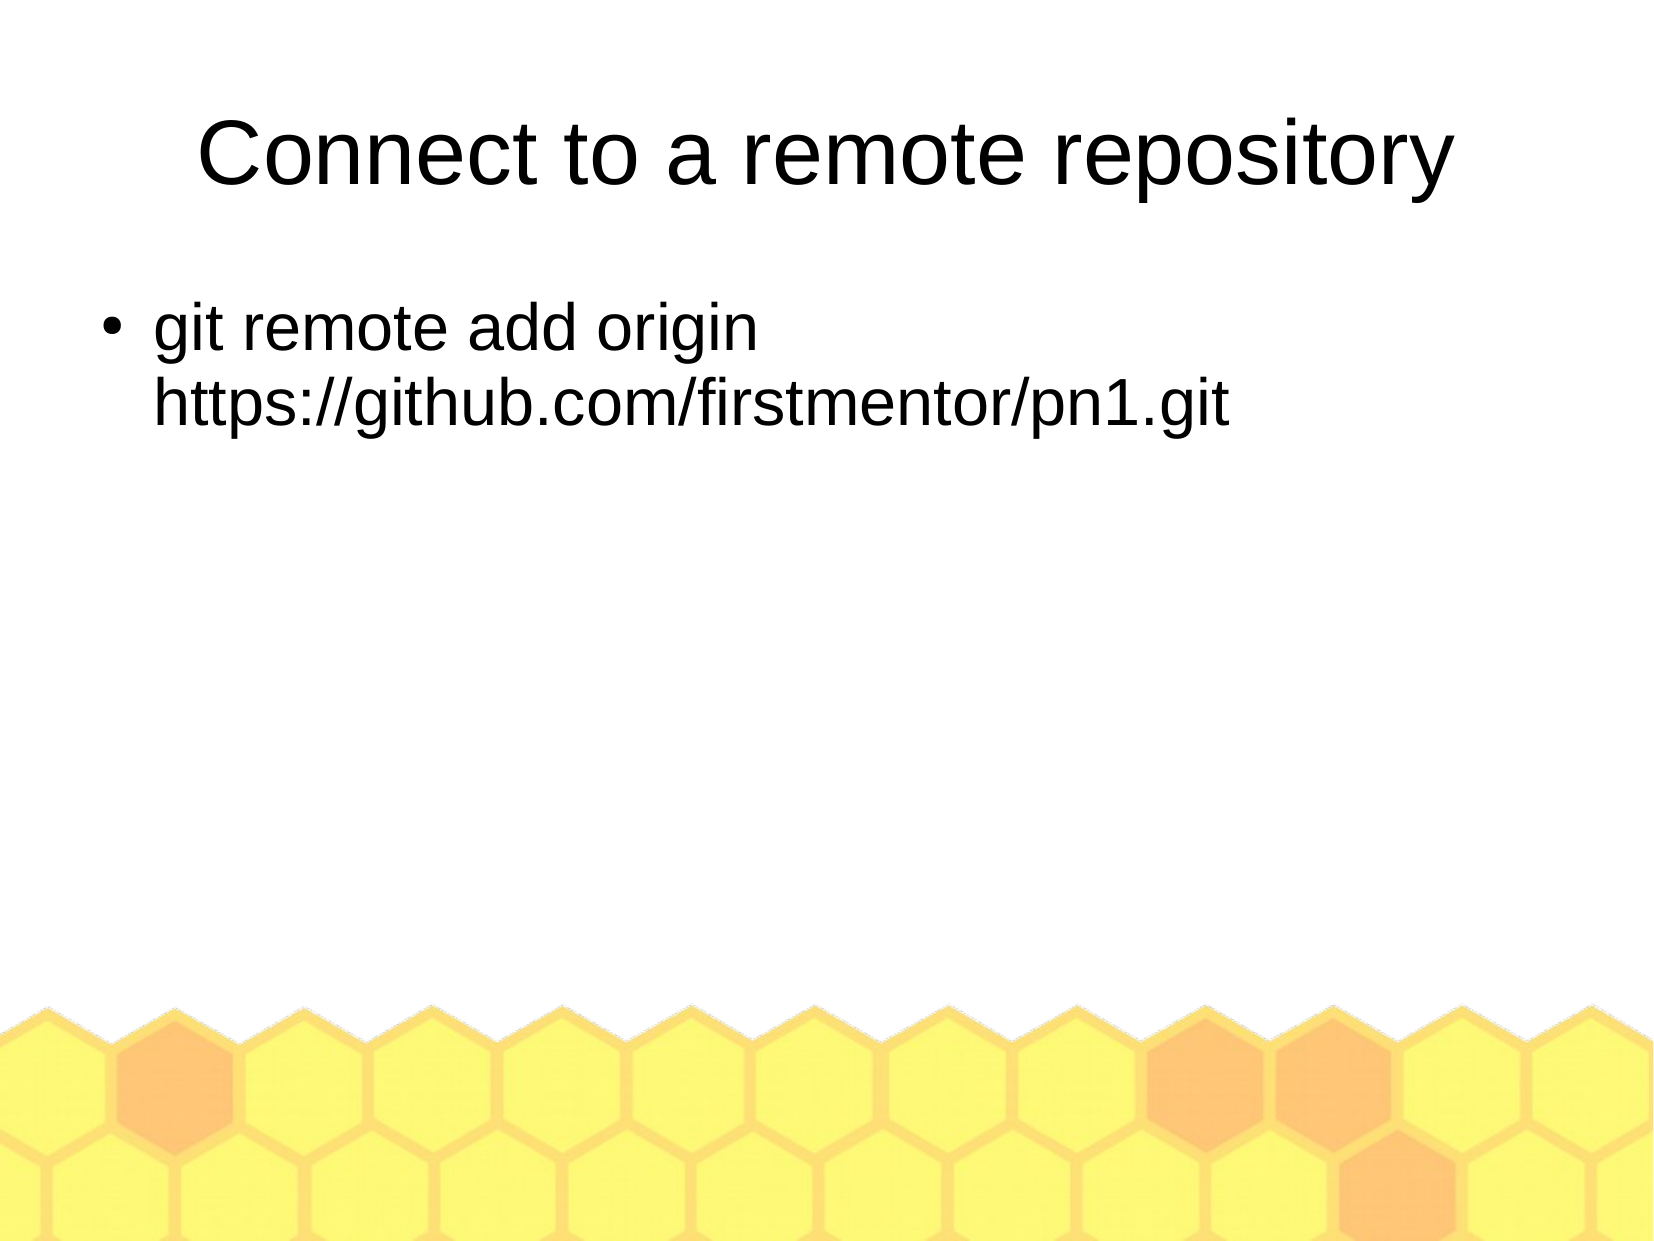

# Connect to a remote repository
git remote add origin https://github.com/firstmentor/pn1.git